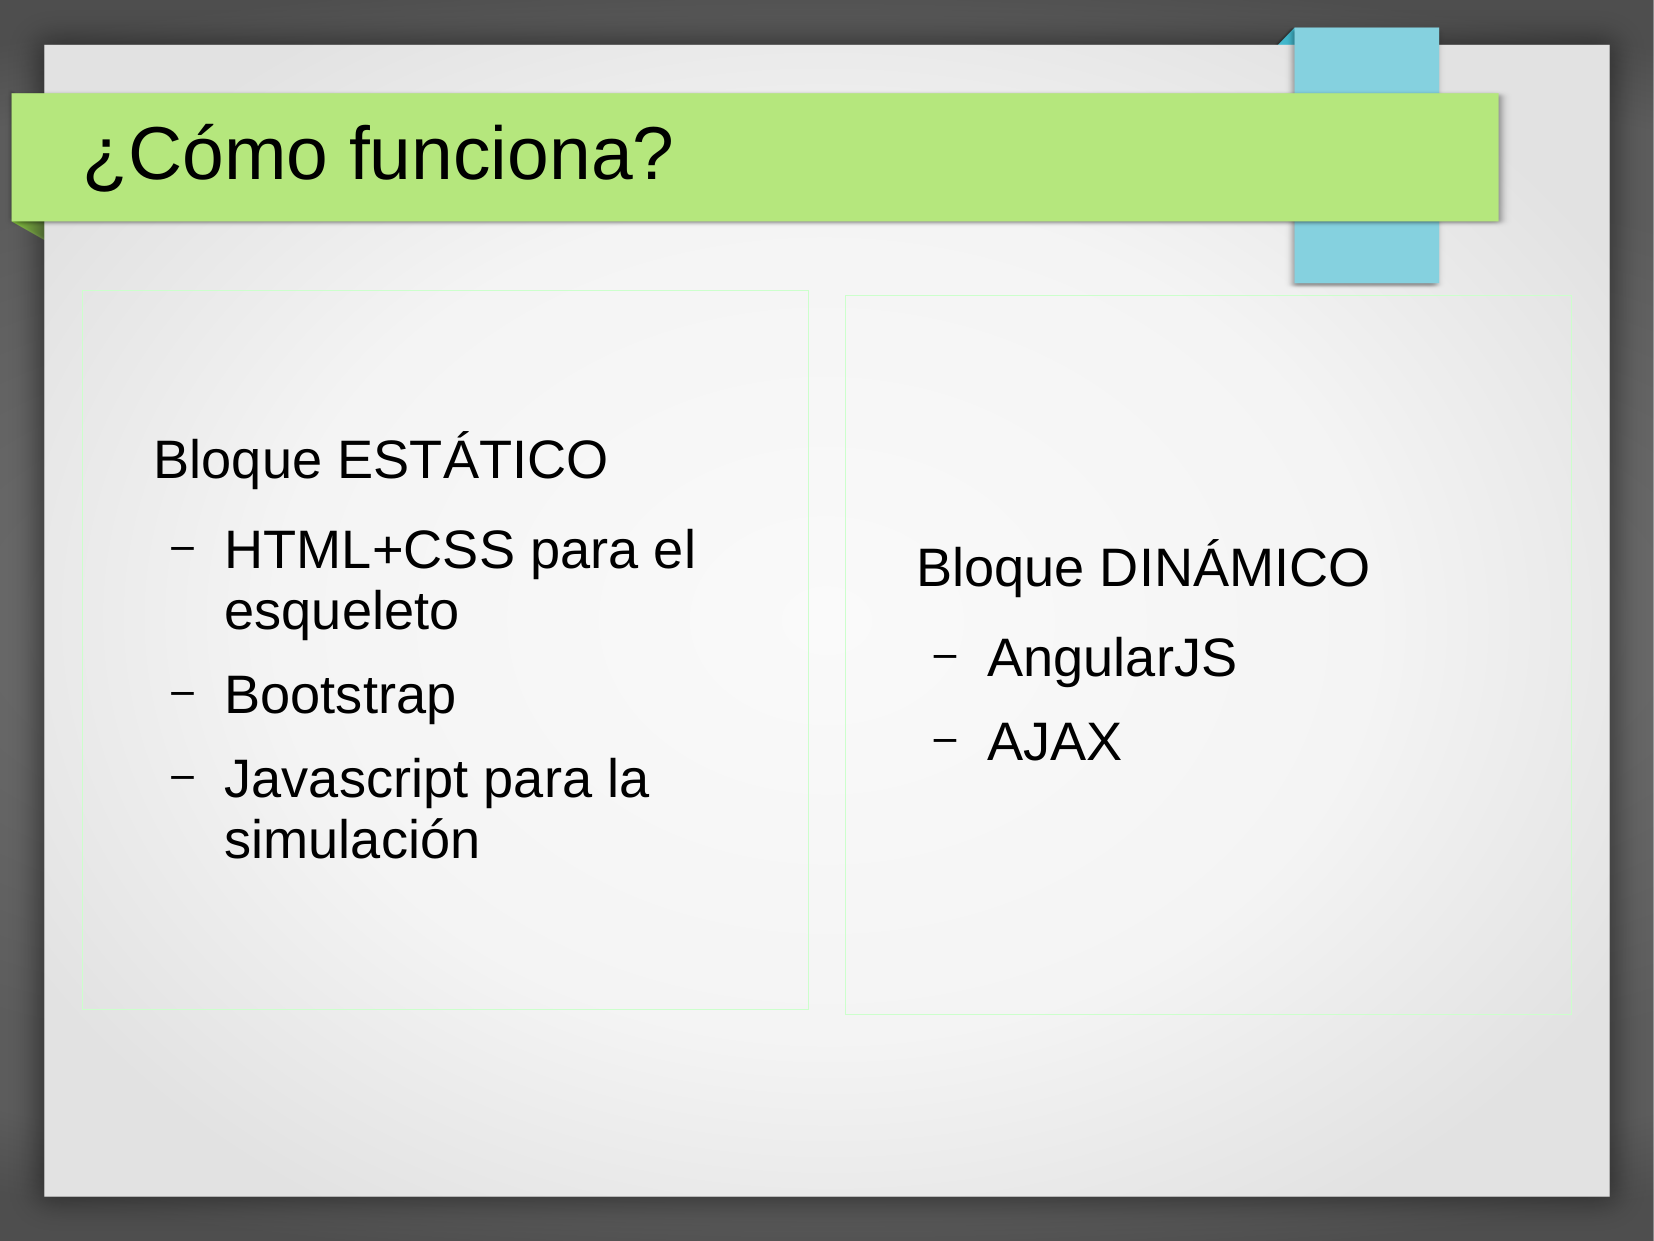

# ¿Cómo funciona?
Bloque ESTÁTICO
HTML+CSS para el esqueleto
Bootstrap
Javascript para la simulación
Bloque DINÁMICO
AngularJS
AJAX